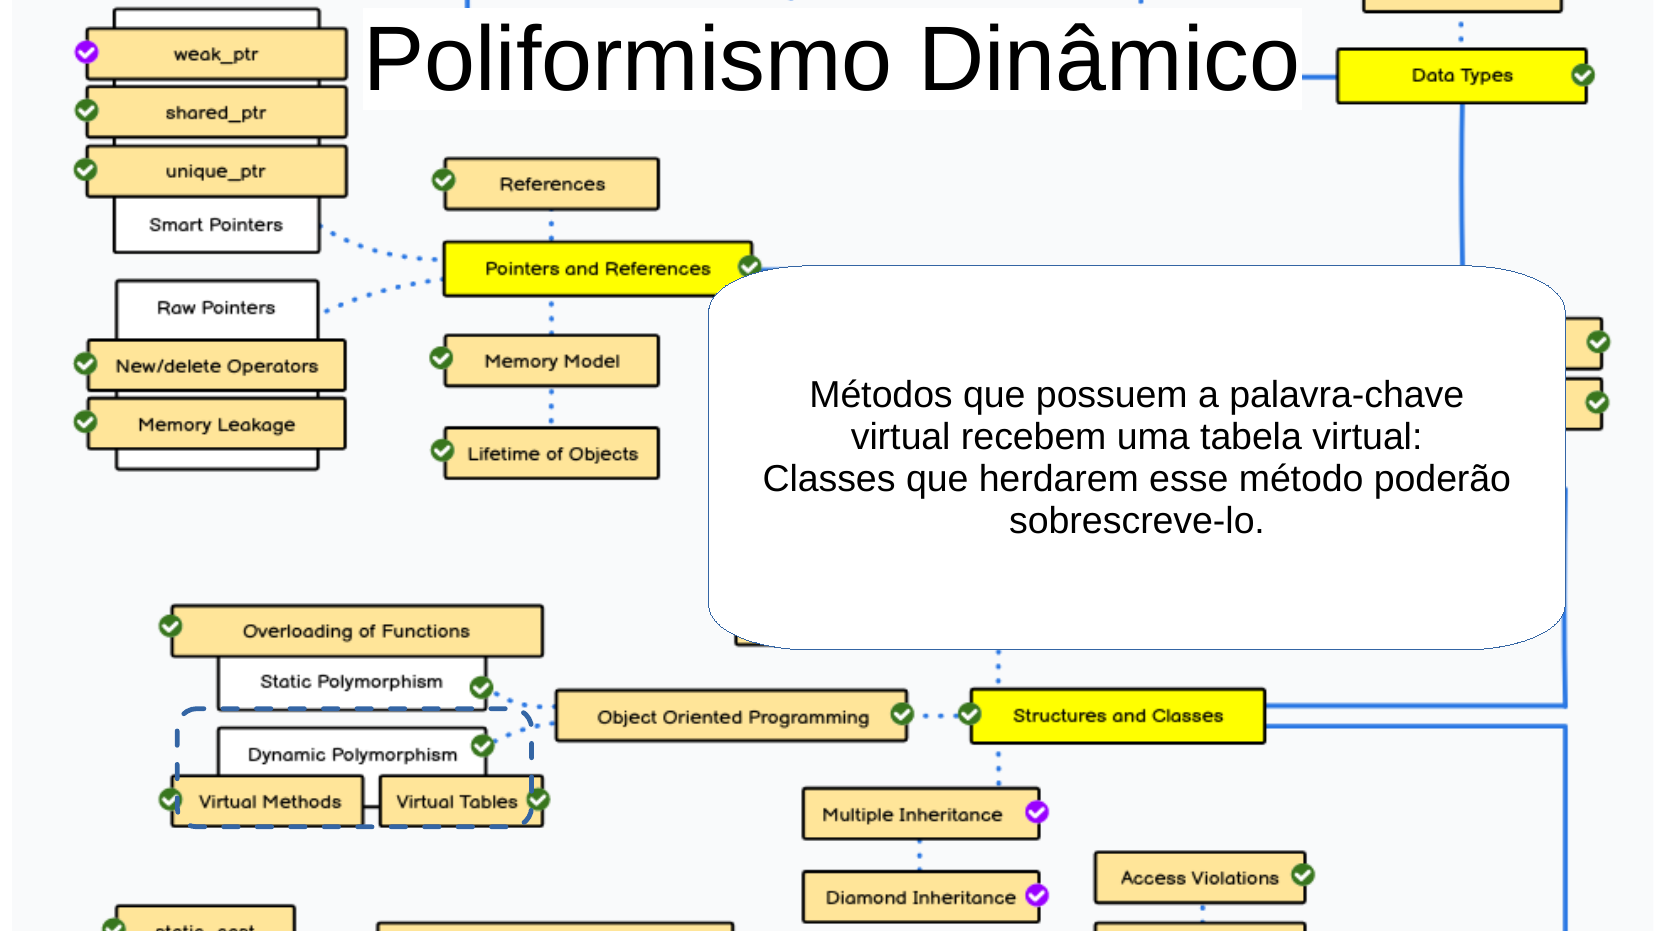

# Poliformismo Dinâmico
Métodos que possuem a palavra-chave virtual recebem uma tabela virtual:
Classes que herdarem esse método poderão sobrescreve-lo.